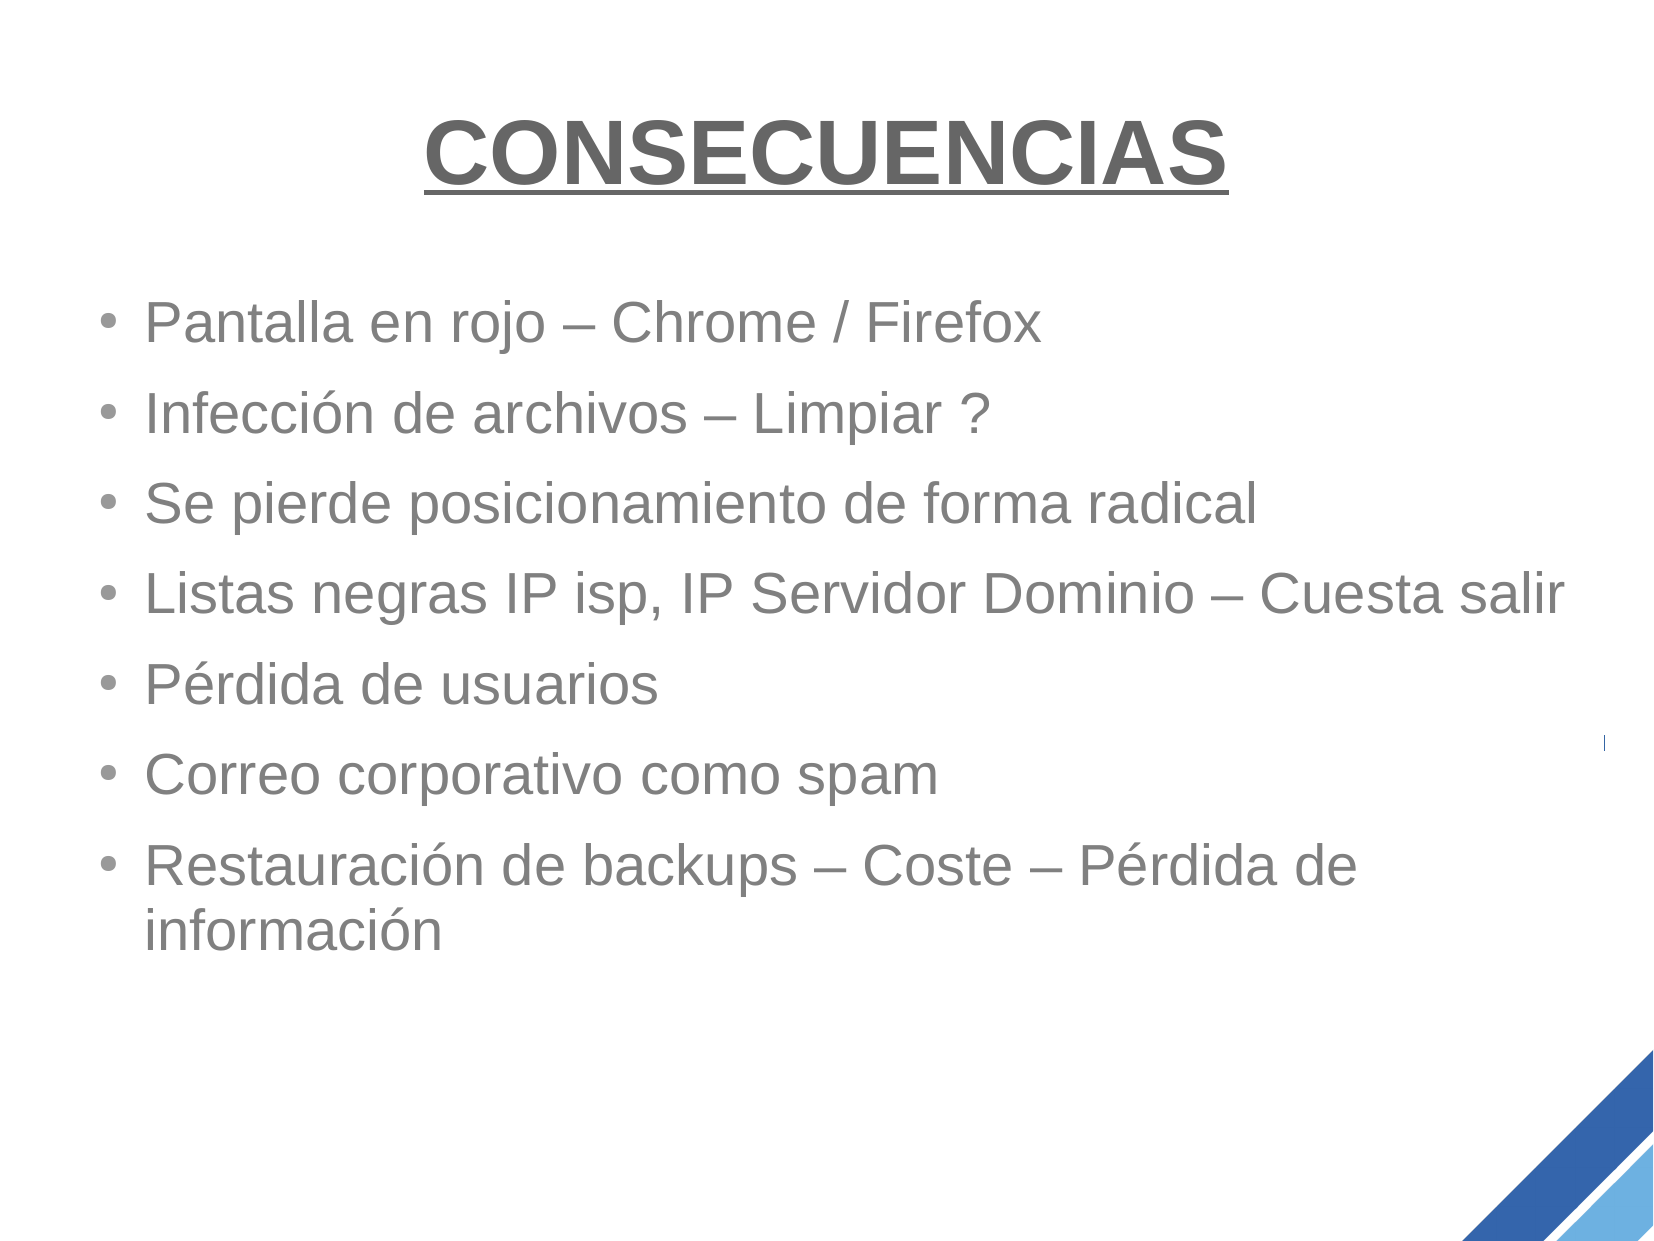

# CONSECUENCIAS
Pantalla en rojo – Chrome / Firefox
Infección de archivos – Limpiar ?
Se pierde posicionamiento de forma radical
Listas negras IP isp, IP Servidor Dominio – Cuesta salir
Pérdida de usuarios
Correo corporativo como spam
Restauración de backups – Coste – Pérdida de información